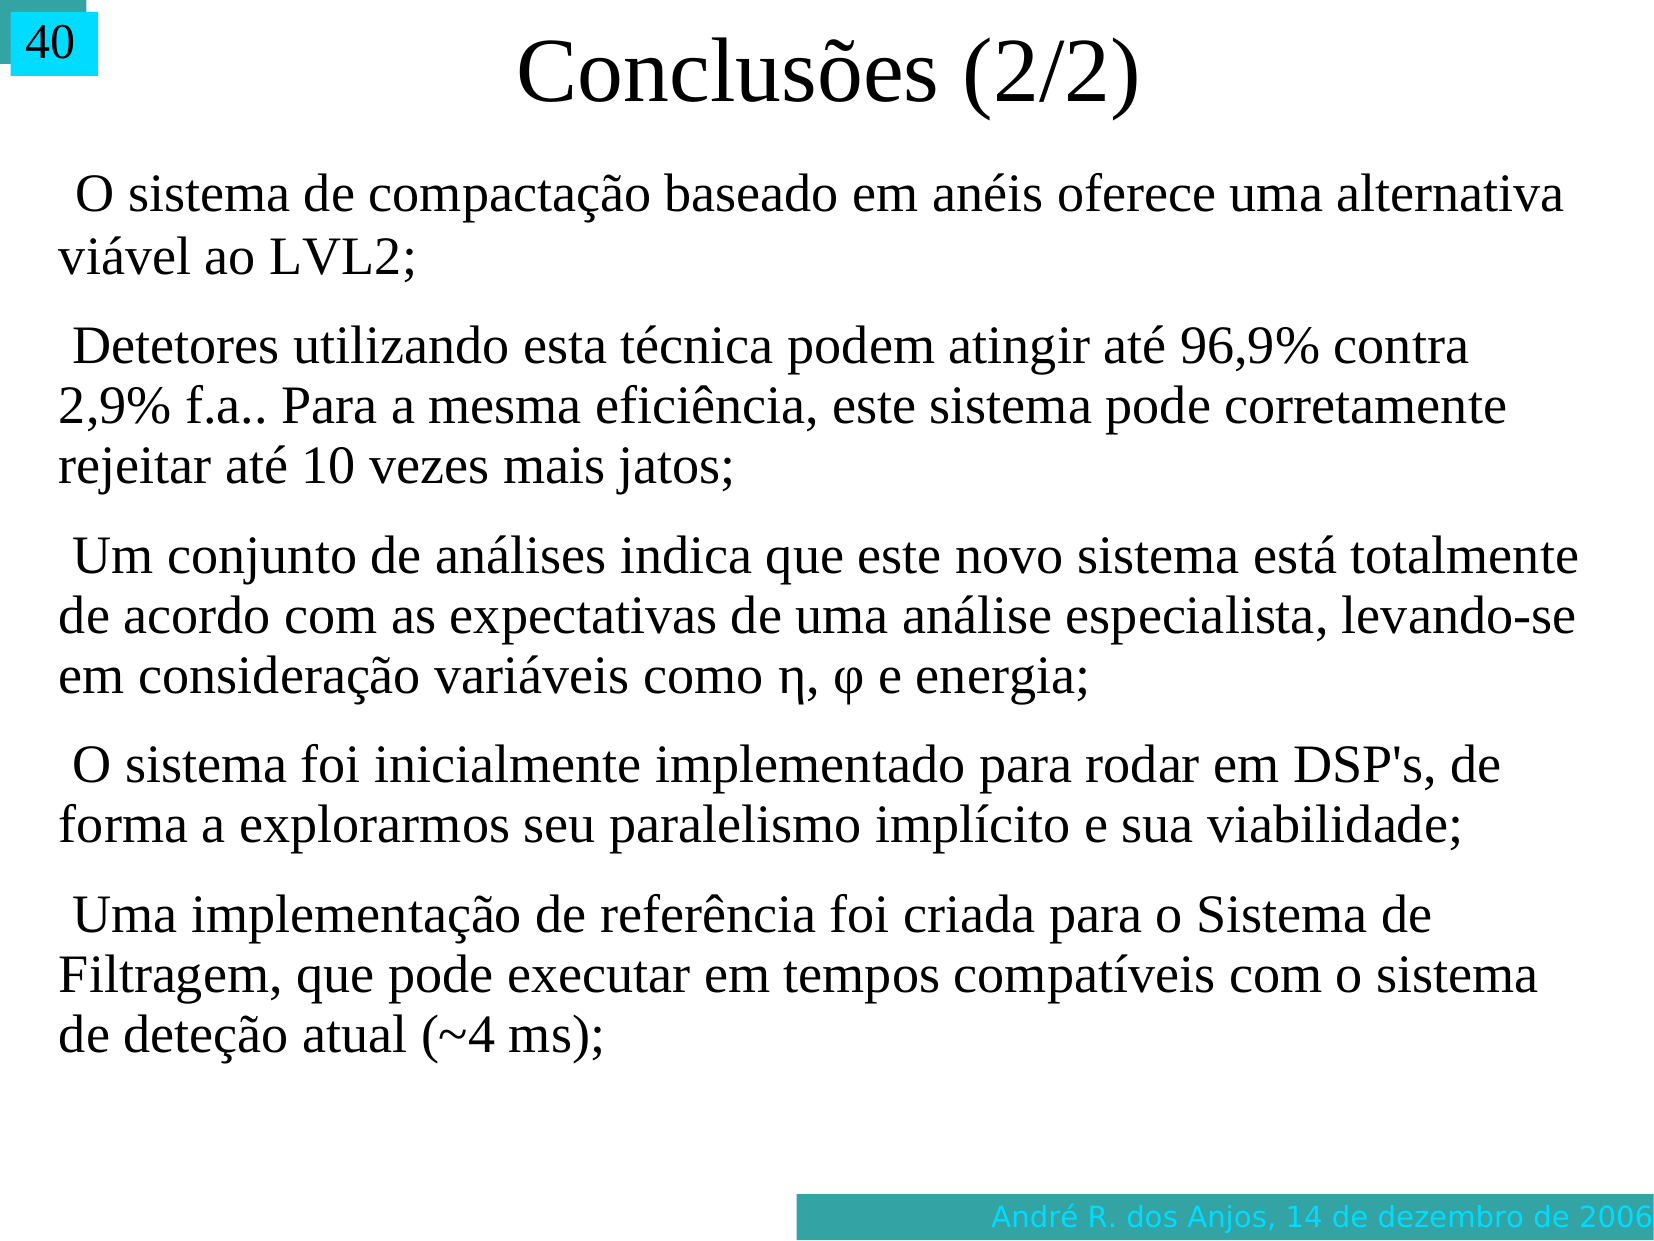

# Conclusões (2/2)
 O sistema de compactação baseado em anéis oferece uma alternativa viável ao LVL2;
 Detetores utilizando esta técnica podem atingir até 96,9% contra 2,9% f.a.. Para a mesma eficiência, este sistema pode corretamente rejeitar até 10 vezes mais jatos;
 Um conjunto de análises indica que este novo sistema está totalmente de acordo com as expectativas de uma análise especialista, levando-se em consideração variáveis como η, φ e energia;
 O sistema foi inicialmente implementado para rodar em DSP's, de forma a explorarmos seu paralelismo implícito e sua viabilidade;
 Uma implementação de referência foi criada para o Sistema de Filtragem, que pode executar em tempos compatíveis com o sistema de deteção atual (~4 ms);